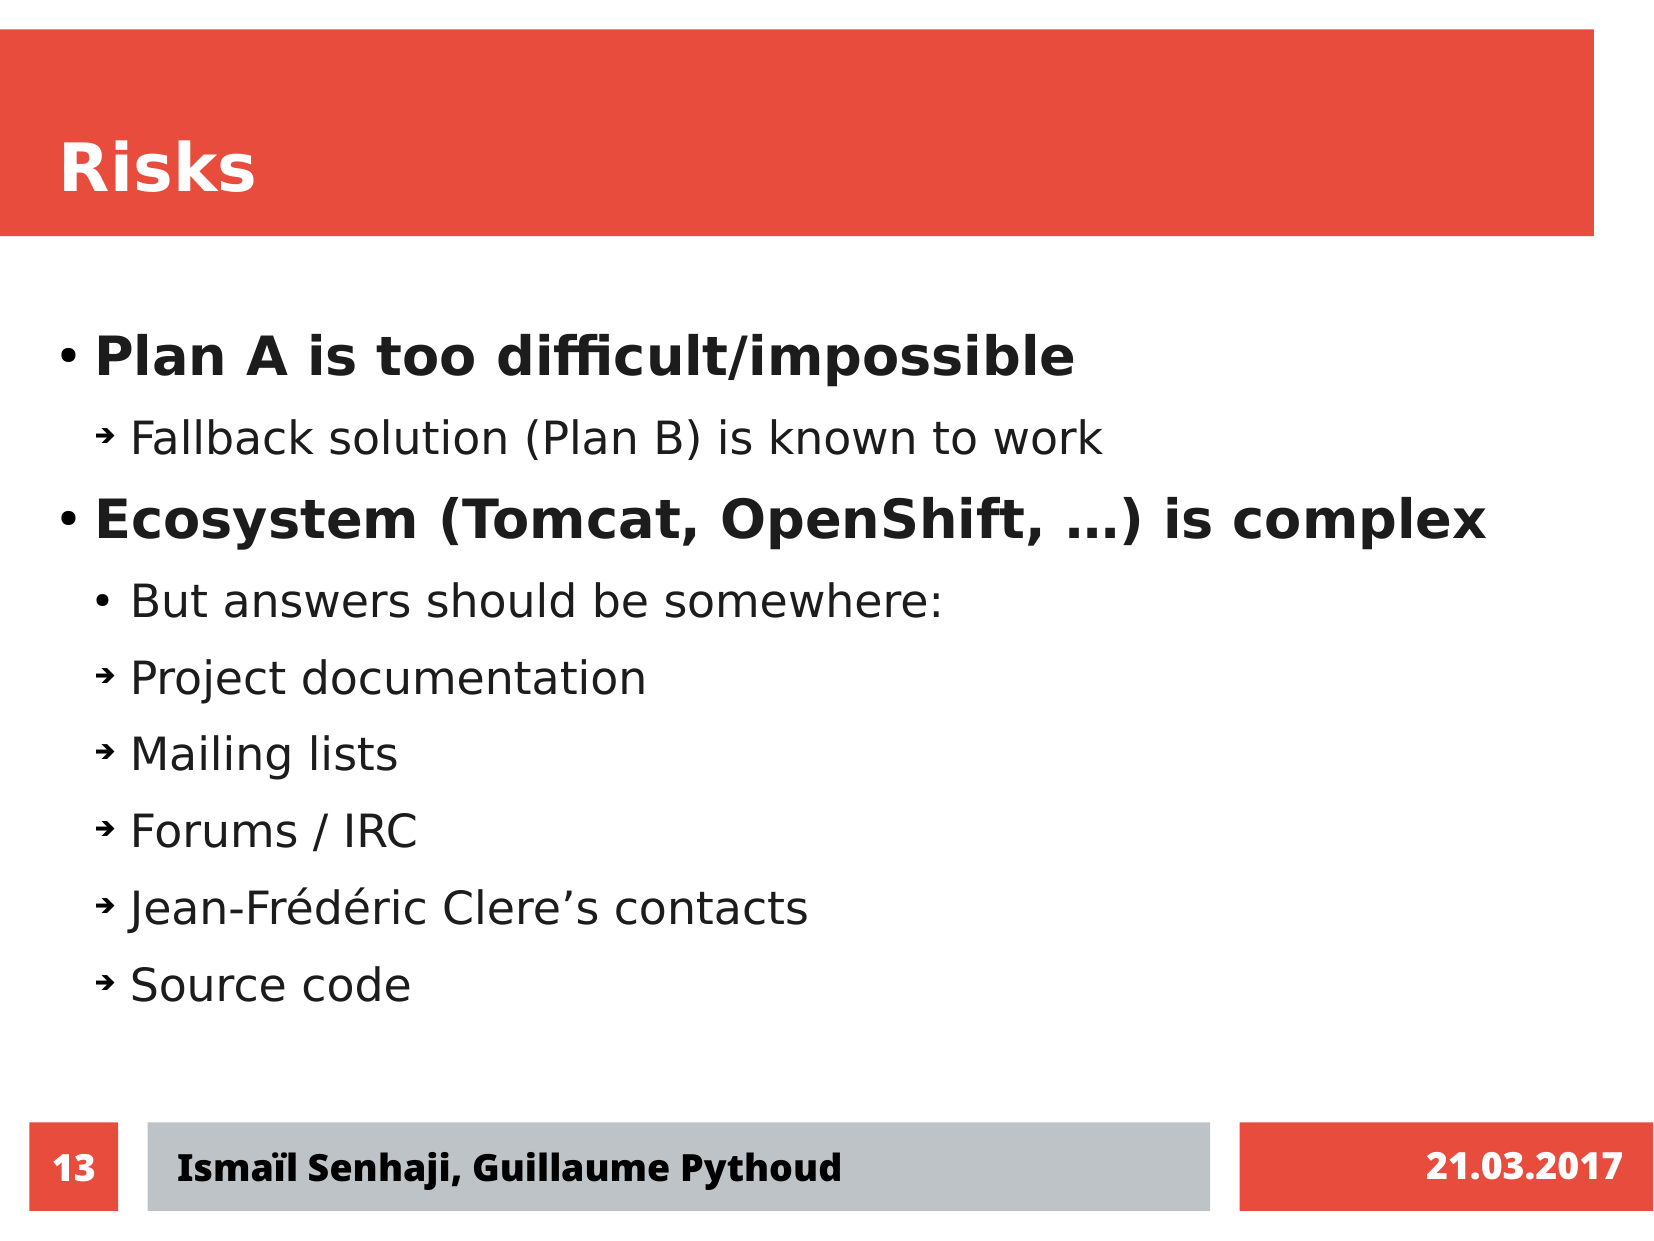

# Risks
Plan A is too difficult/impossible
Fallback solution (Plan B) is known to work
Ecosystem (Tomcat, OpenShift, …) is complex
But answers should be somewhere:
Project documentation
Mailing lists
Forums / IRC
Jean-Frédéric Clere’s contacts
Source code
13
Ismaïl Senhaji, Guillaume Pythoud
21.03.2017